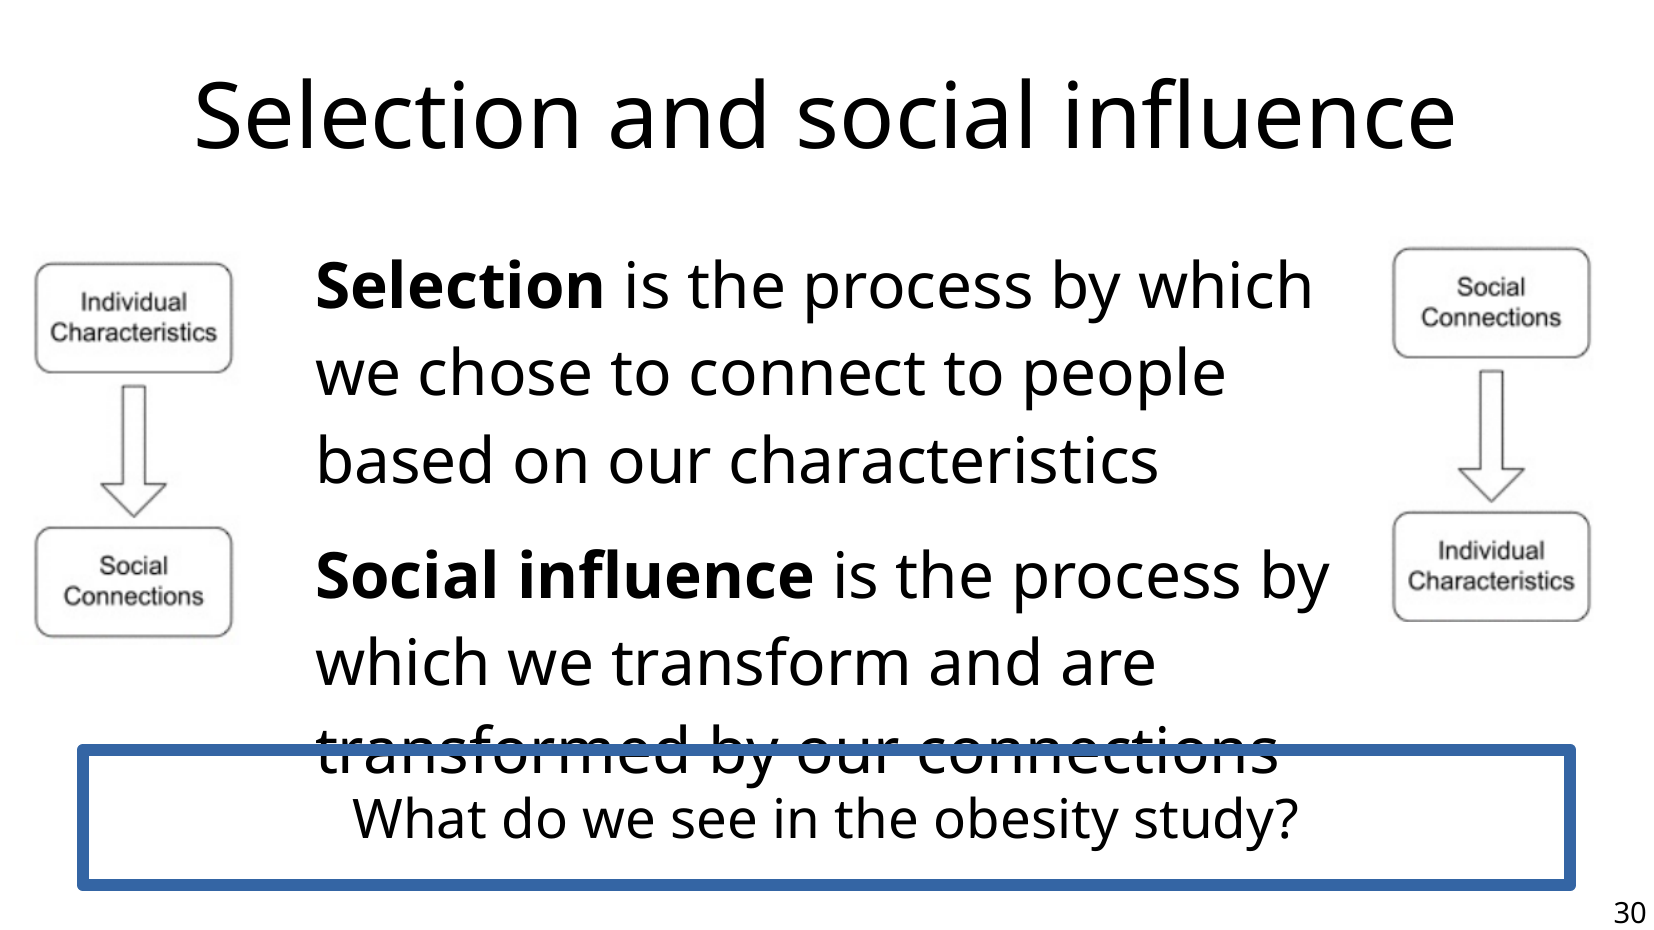

# Selection and social influence
Selection is the process by which we chose to connect to people based on our characteristics
Social influence is the process by which we transform and are transformed by our connections
What do we see in the obesity study?
30